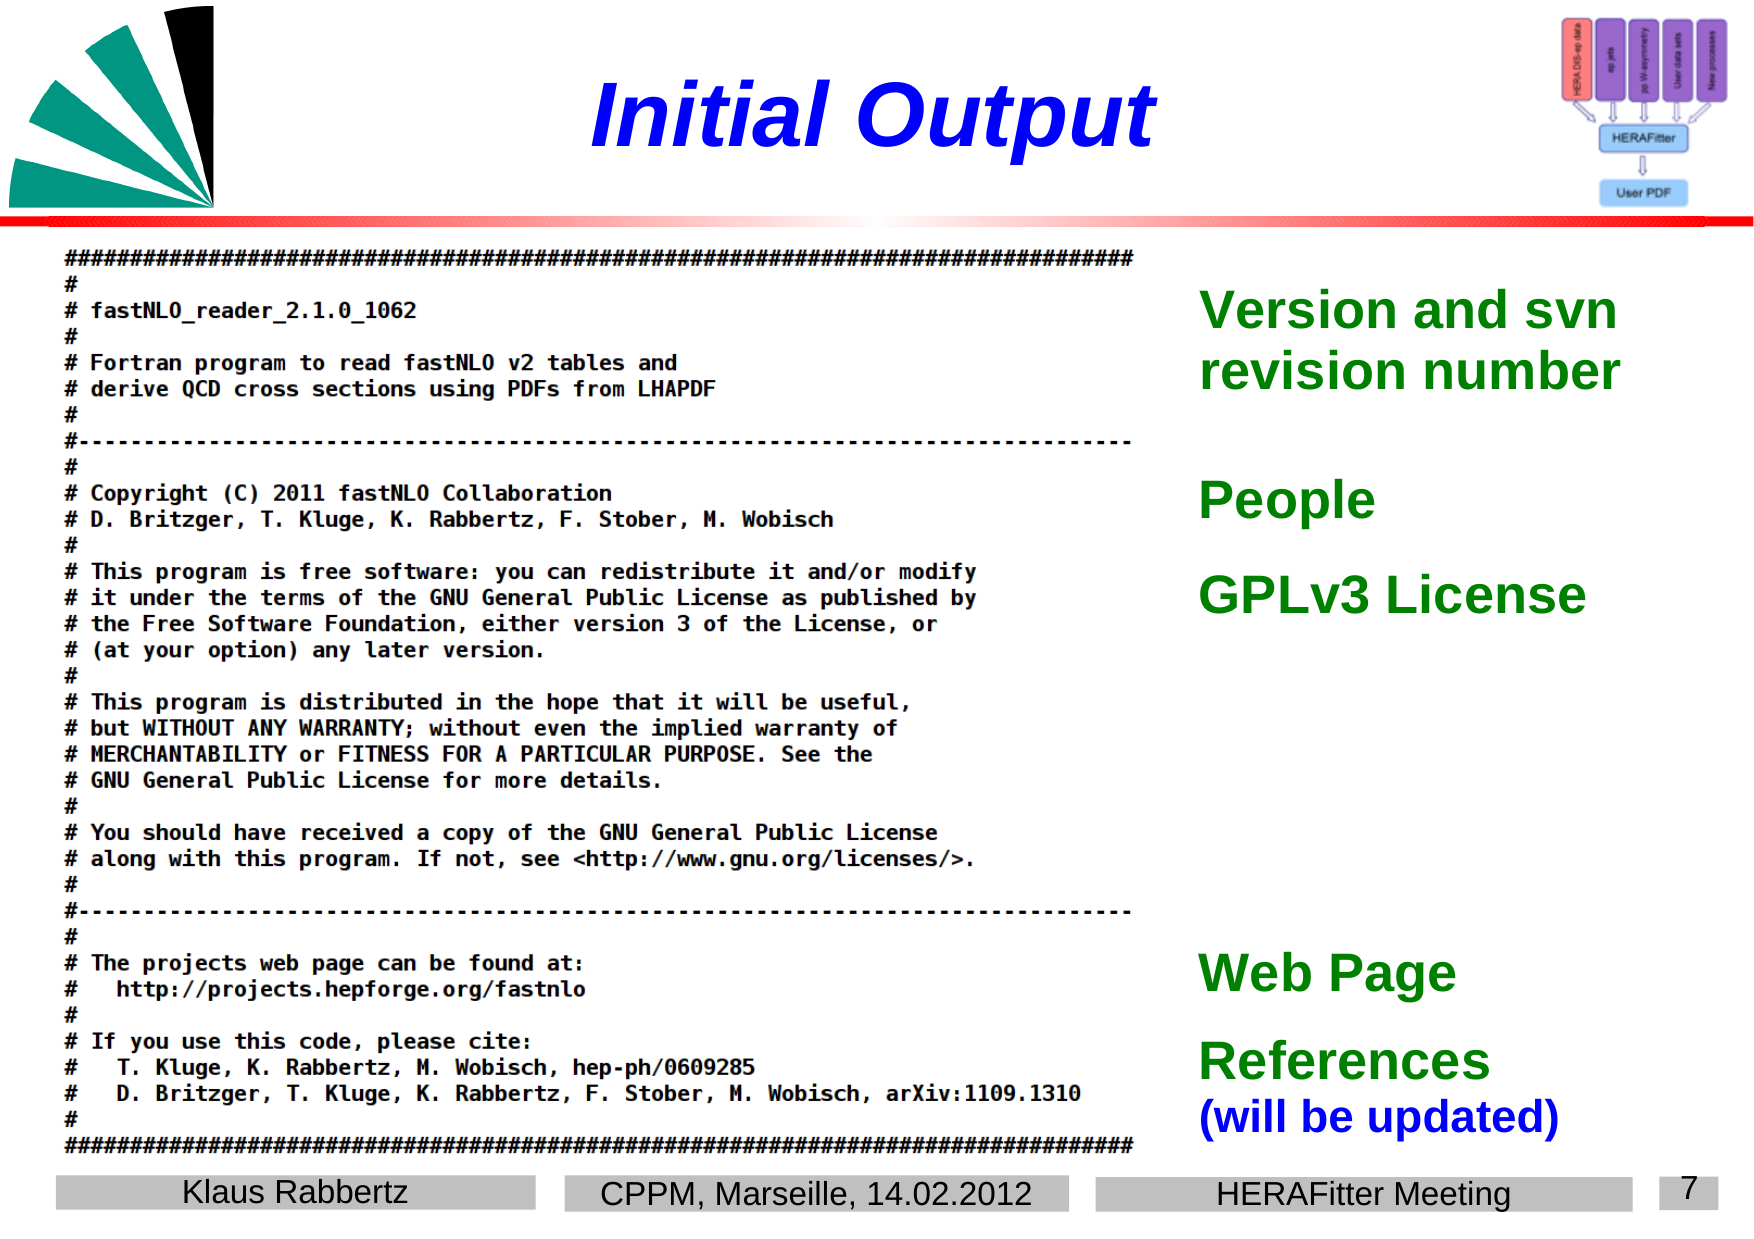

# Initial Output
Version and svn
revision number
People
GPLv3 License
Web Page
References
(will be updated)